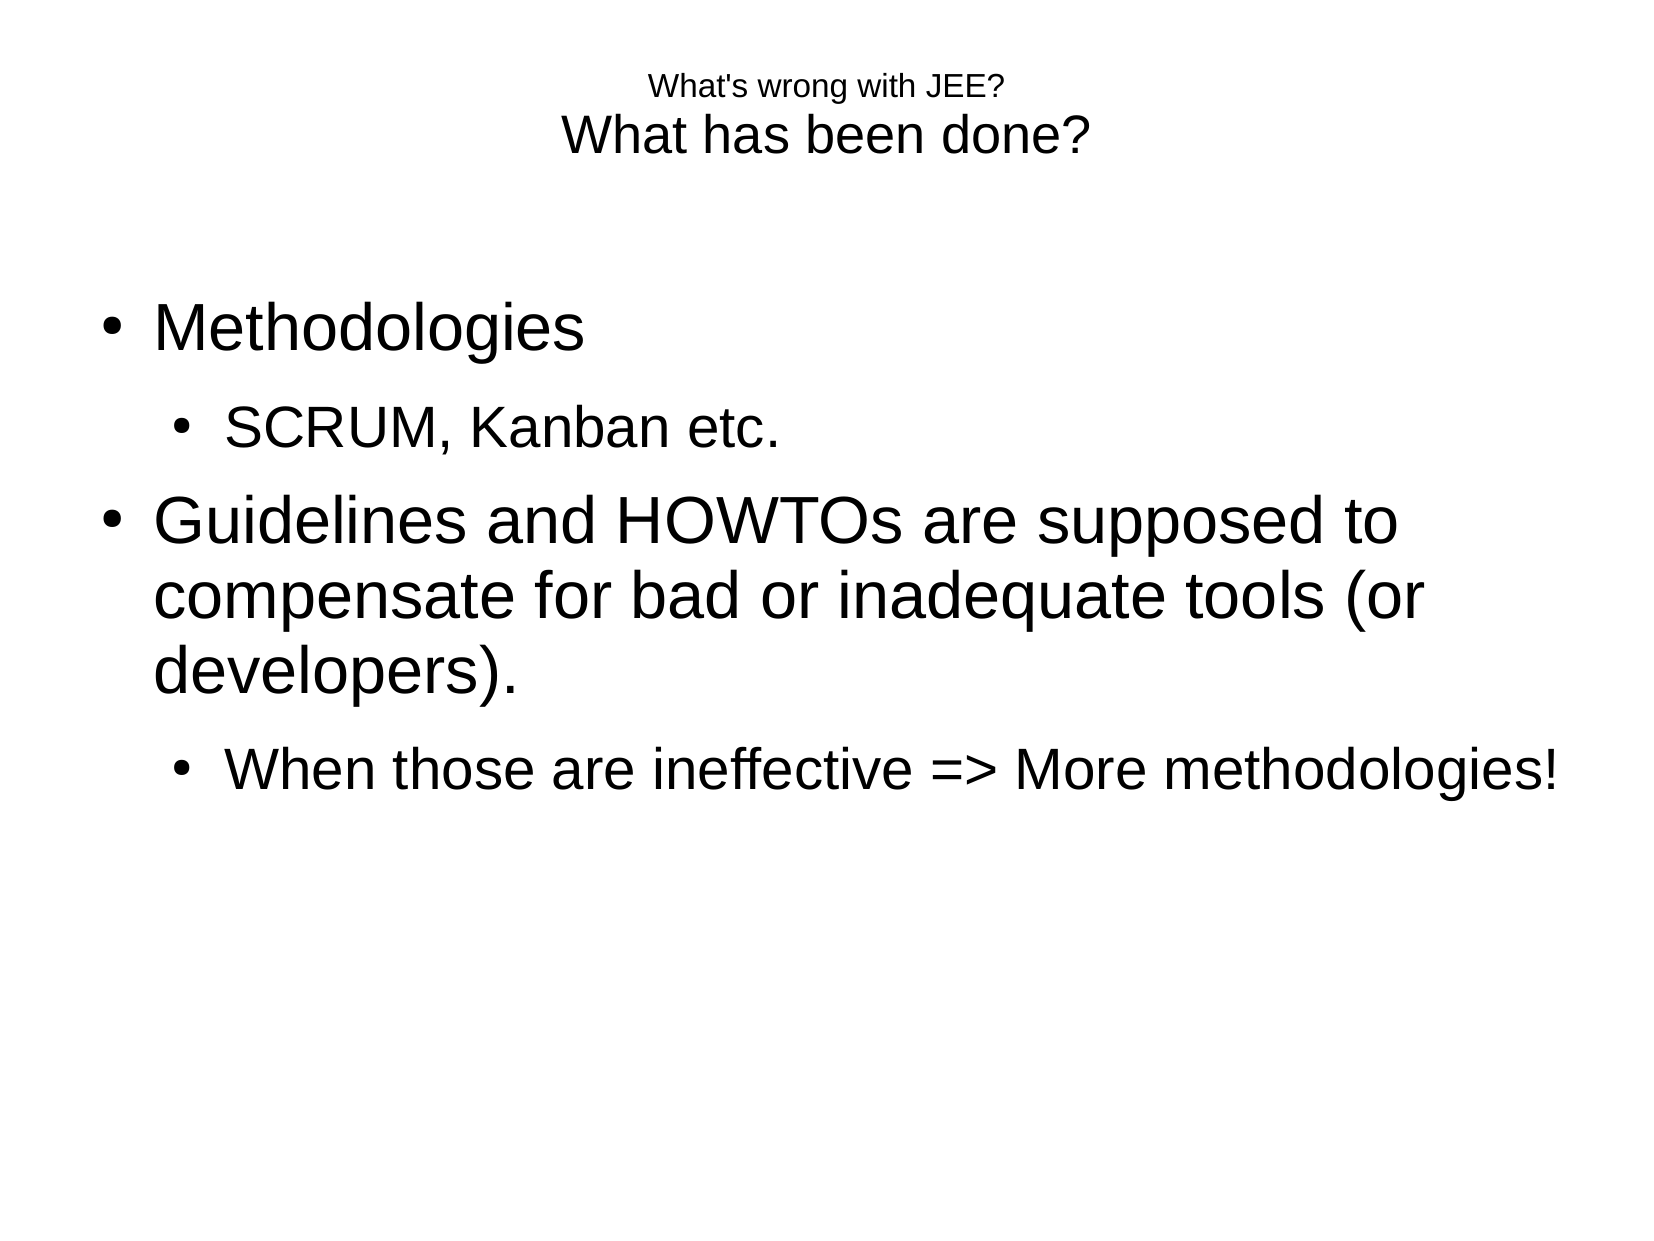

# What's wrong with JEE? What has been done?
Methodologies
SCRUM, Kanban etc.
Guidelines and HOWTOs are supposed to compensate for bad or inadequate tools (or developers).
When those are ineffective => More methodologies!